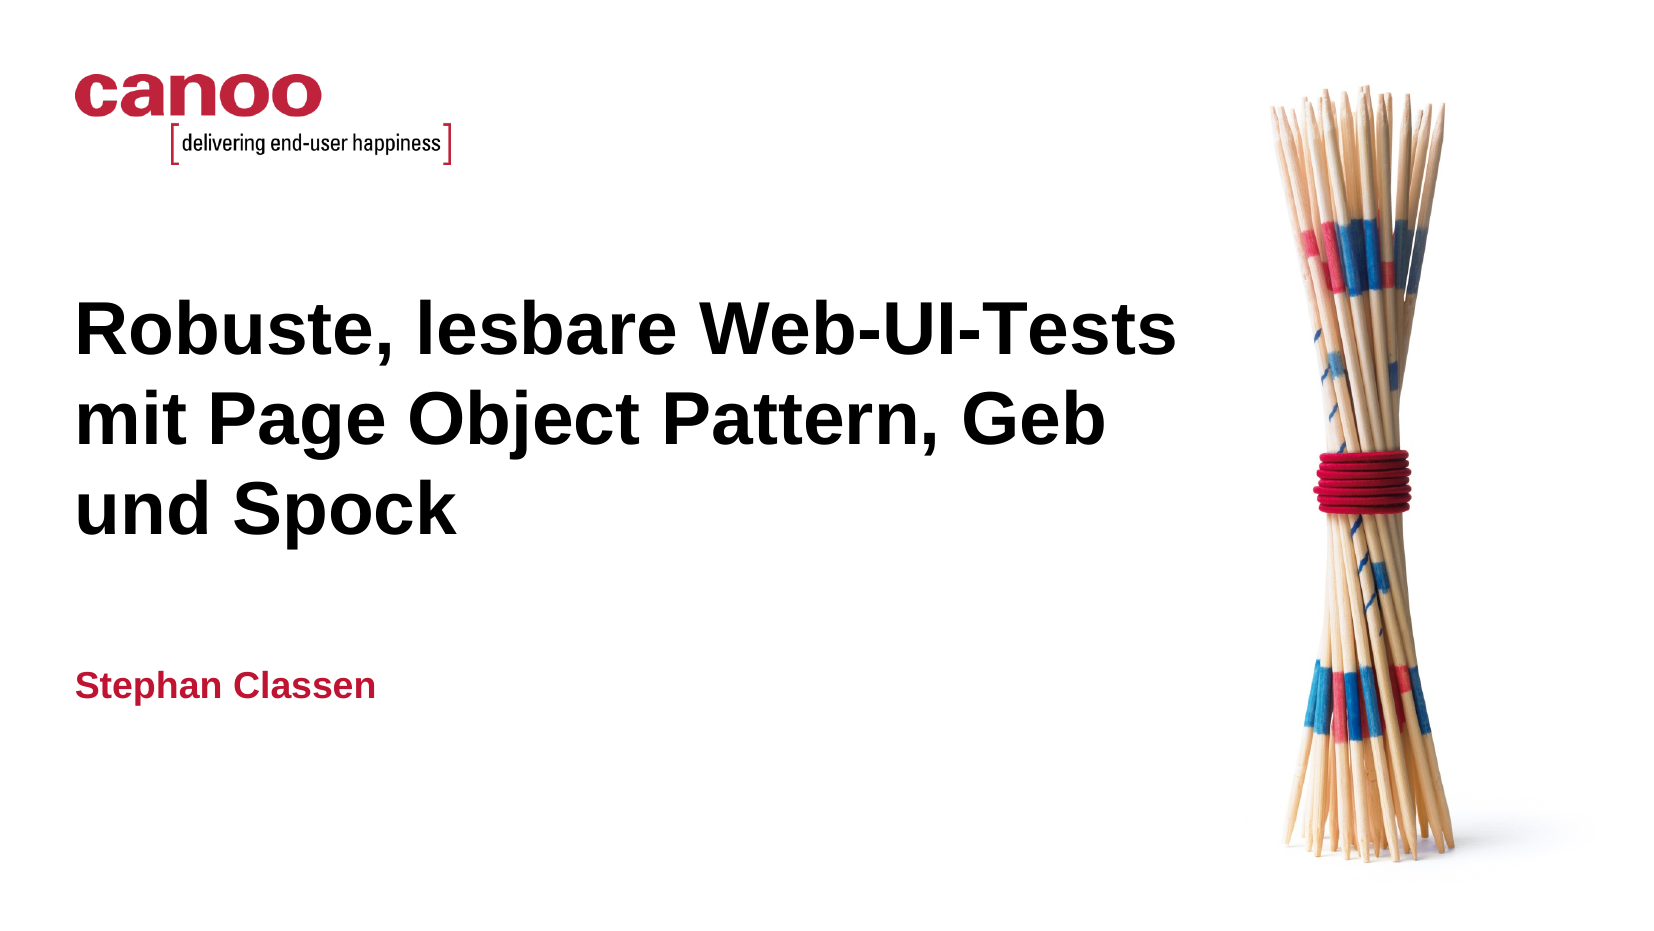

Robuste, lesbare Web-UI-Tests mit Page Object Pattern, Geb und Spock
Stephan Classen